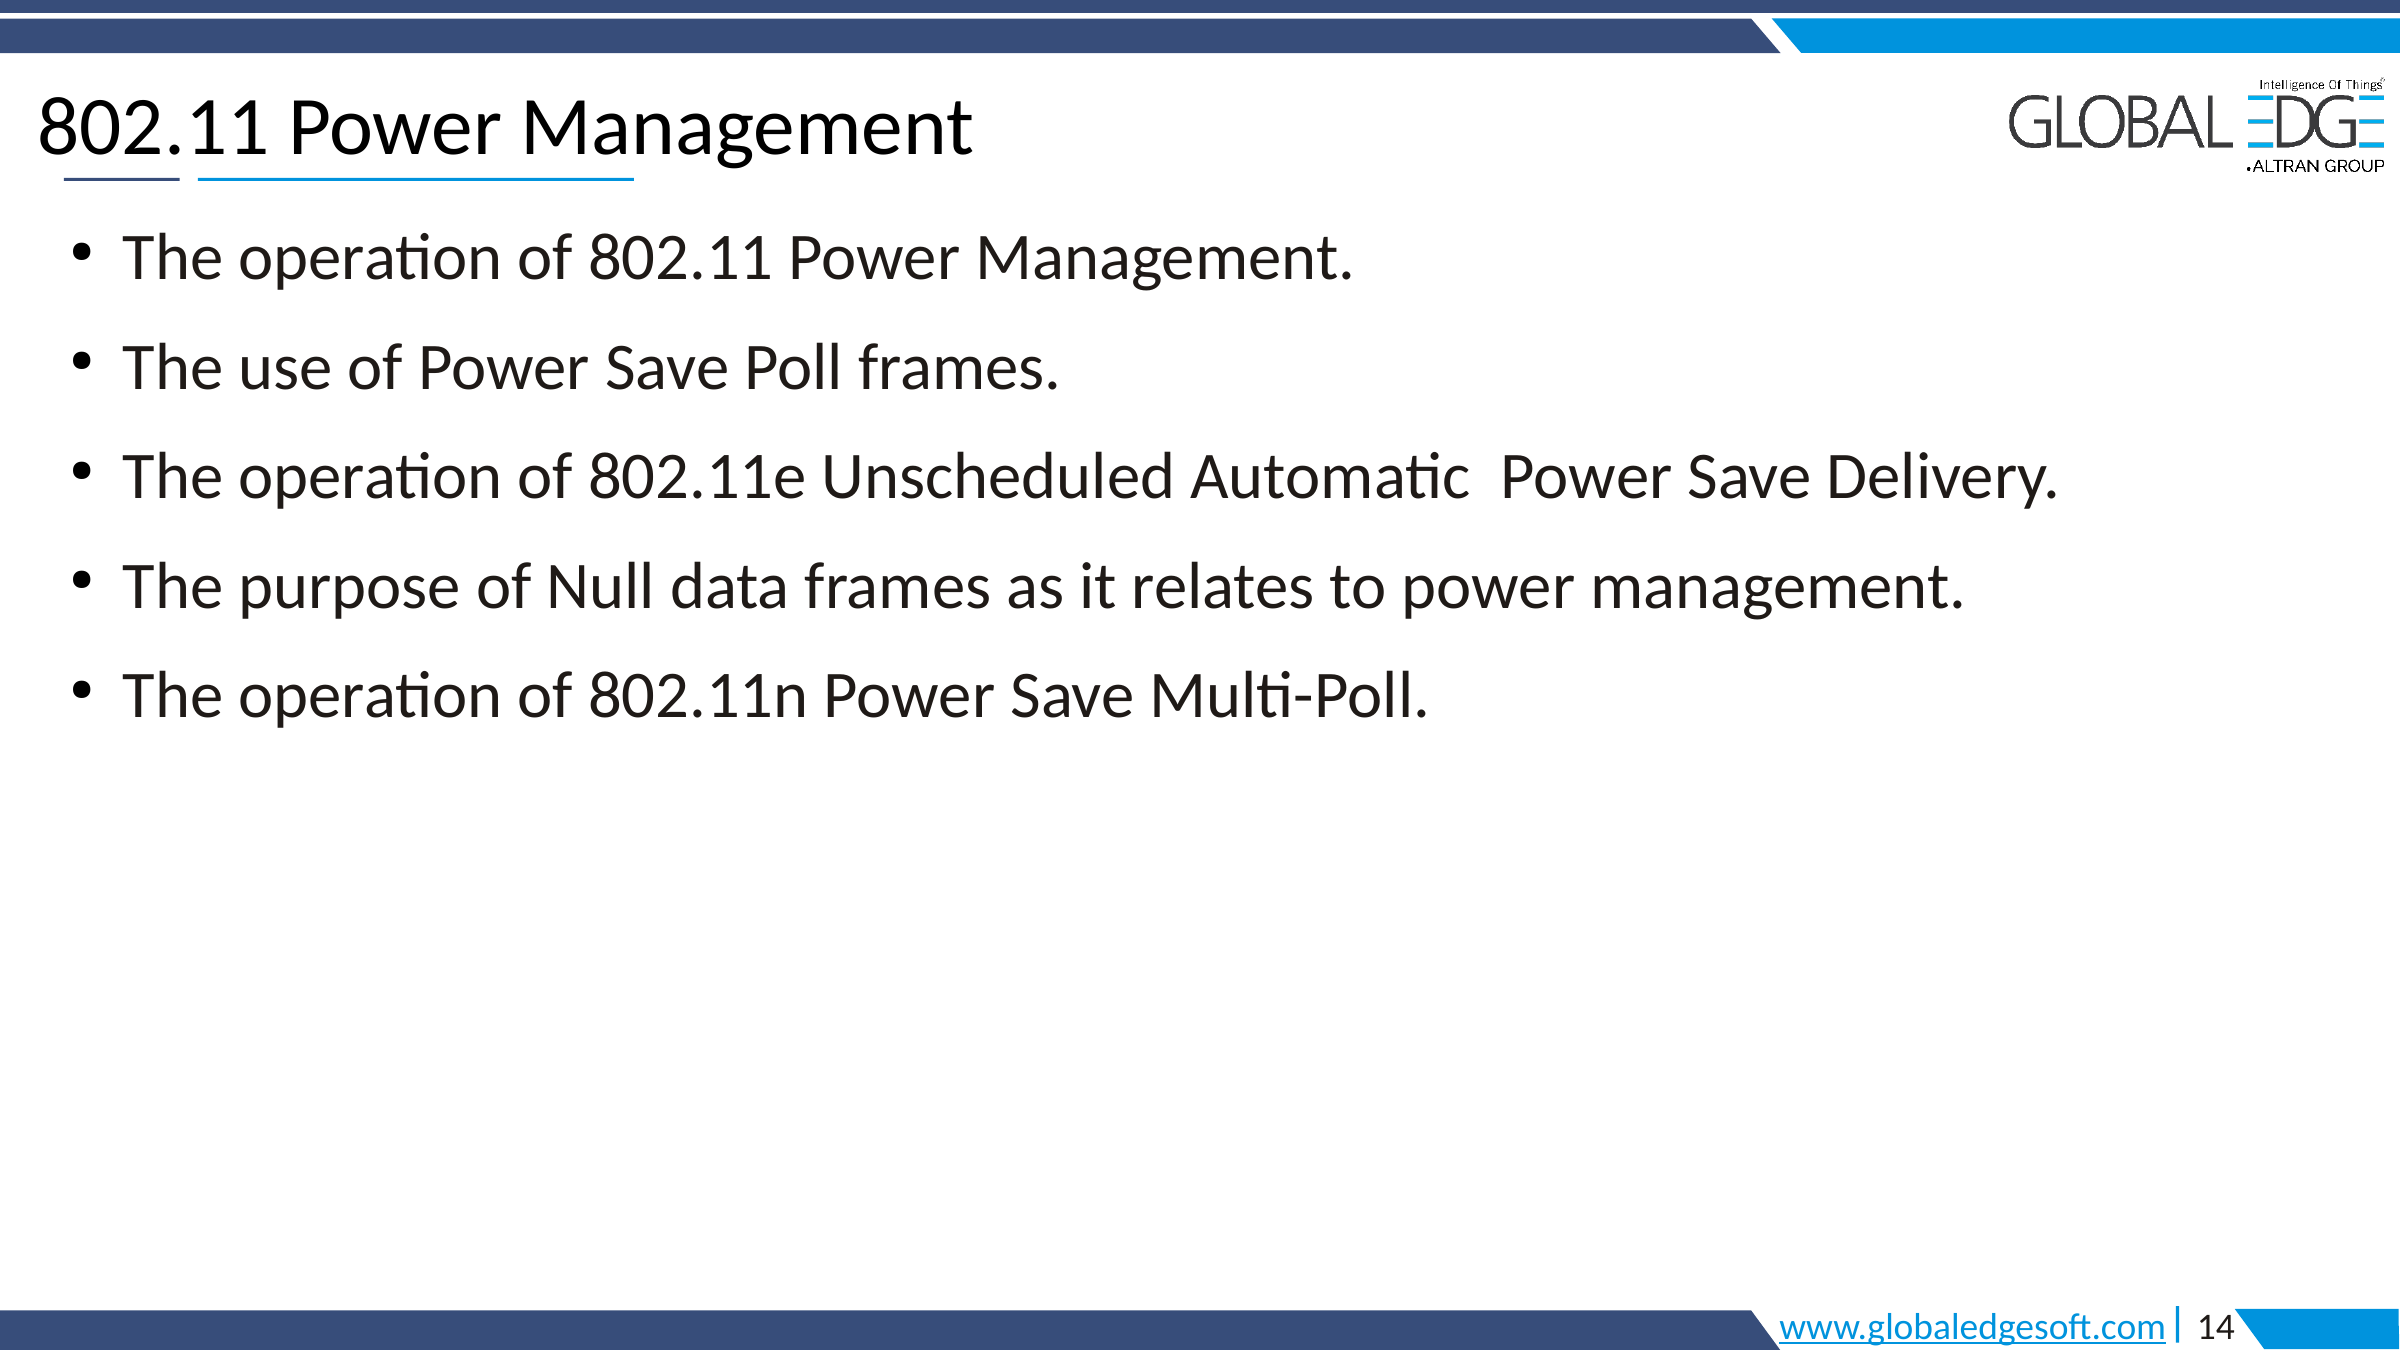

# 802.11 Power Management
The operation of 802.11 Power Management.
The use of Power Save Poll frames.
The operation of 802.11e Unscheduled Automatic Power Save Delivery.
The purpose of Null data frames as it relates to power management.
The operation of 802.11n Power Save Multi-Poll.